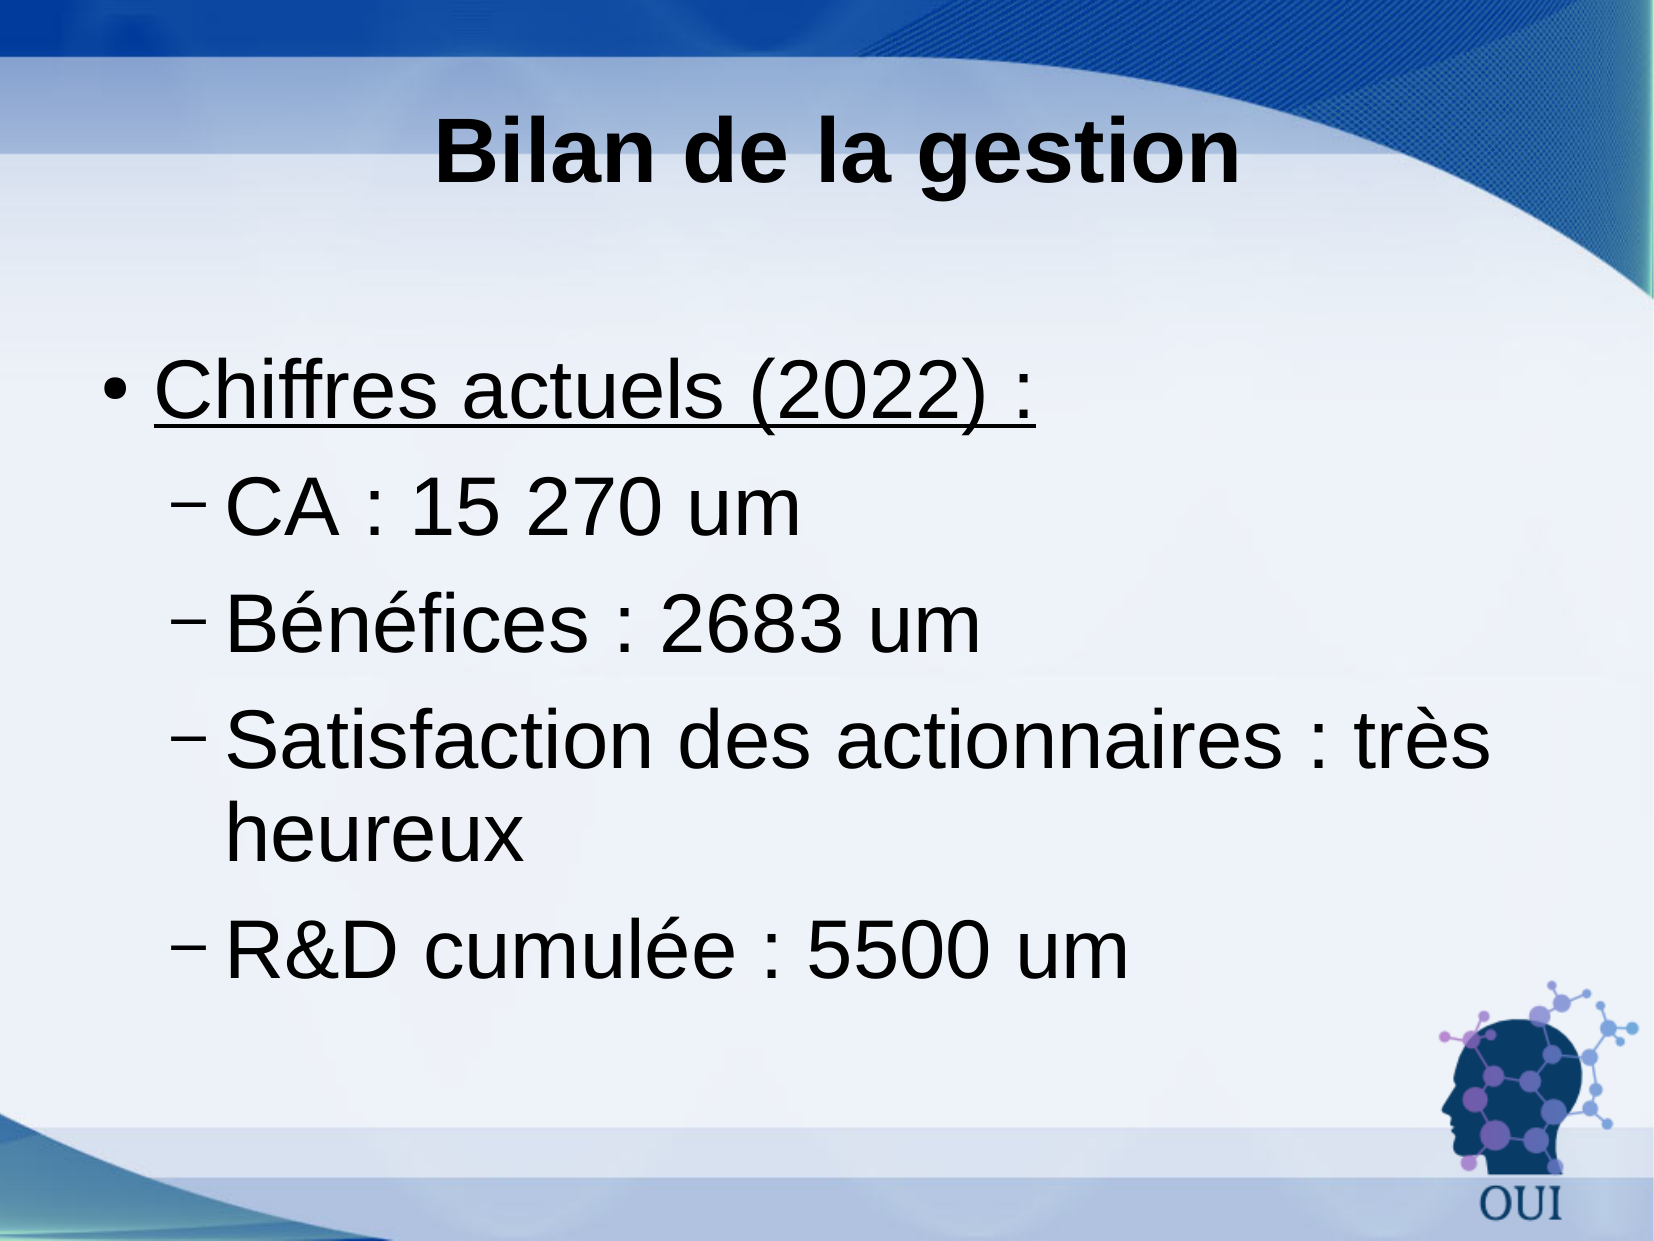

# Bilan de la gestion
Chiffres actuels (2022) :
CA : 15 270 um
Bénéfices : 2683 um
Satisfaction des actionnaires : très heureux
R&D cumulée : 5500 um